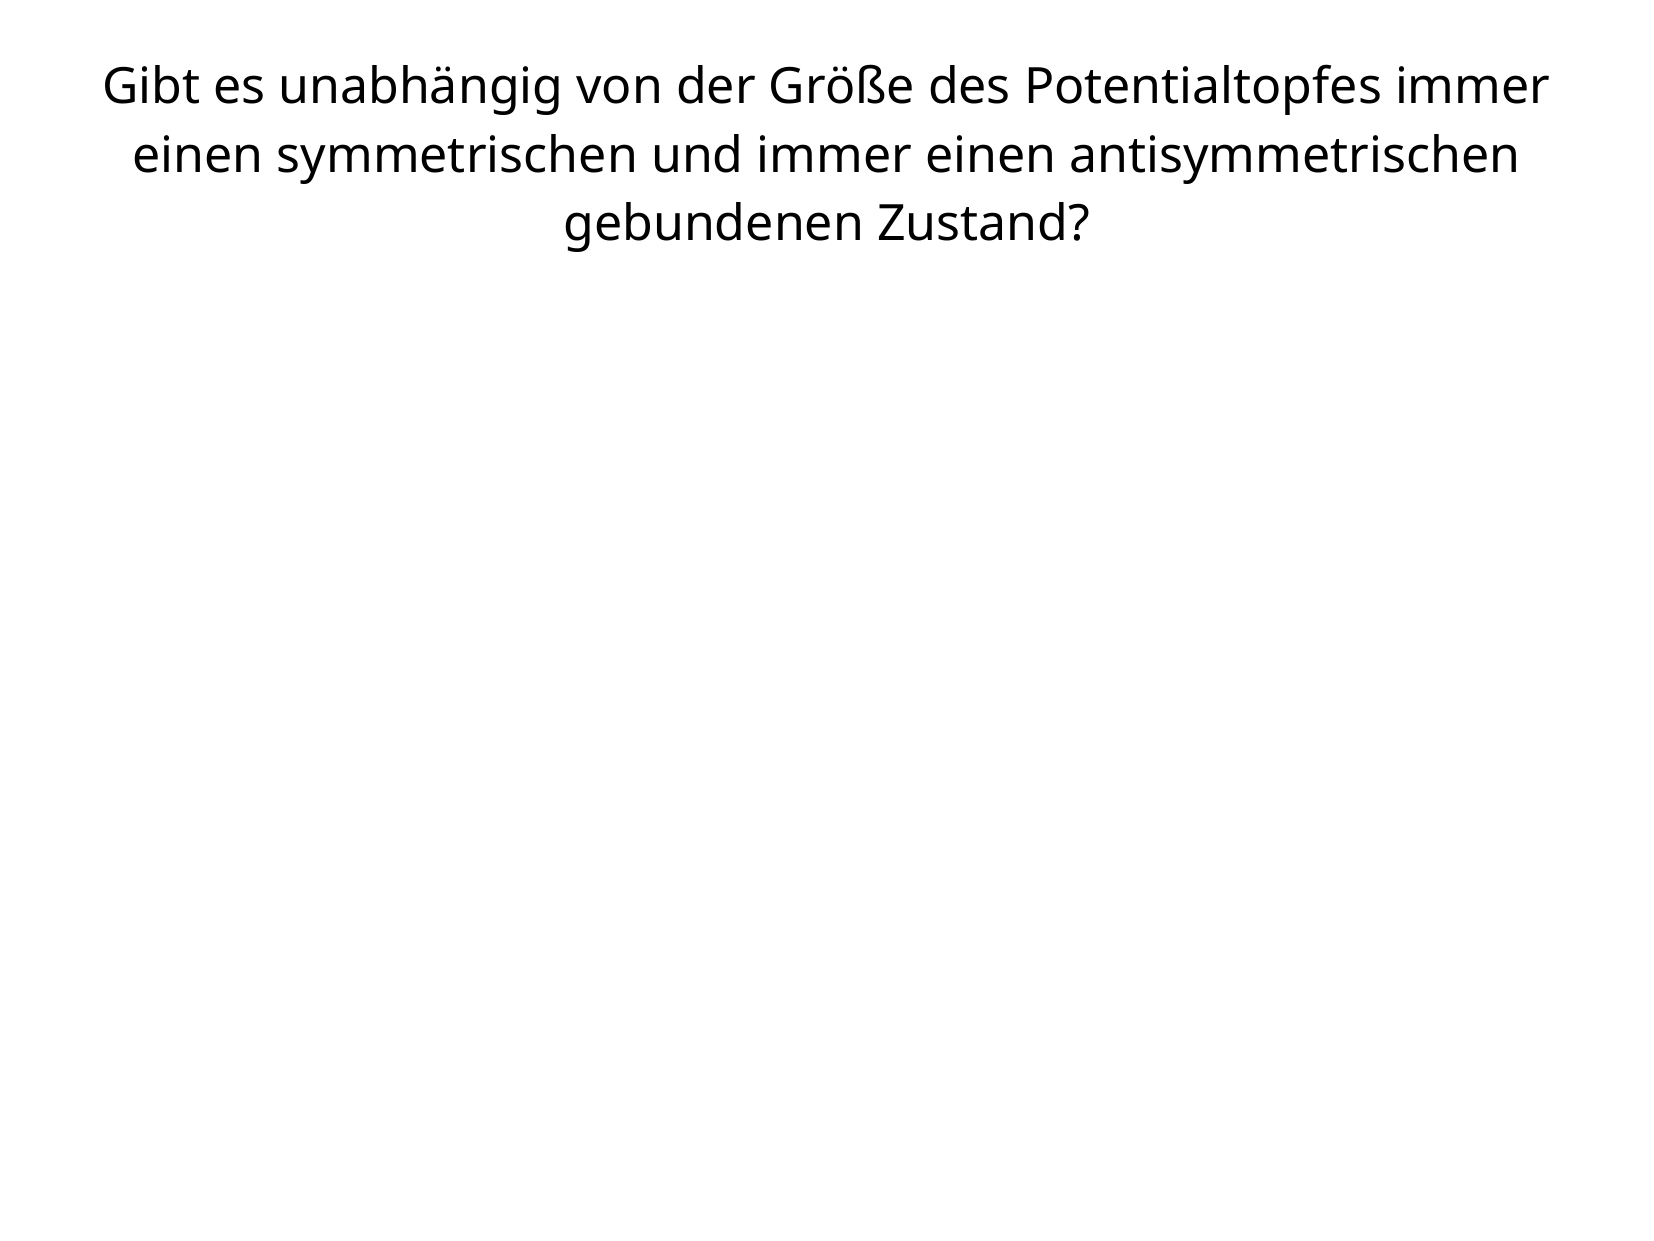

# Gibt es unabhängig von der Größe des Potentialtopfes immer einen symmetrischen und immer einen antisymmetrischen gebundenen Zustand?